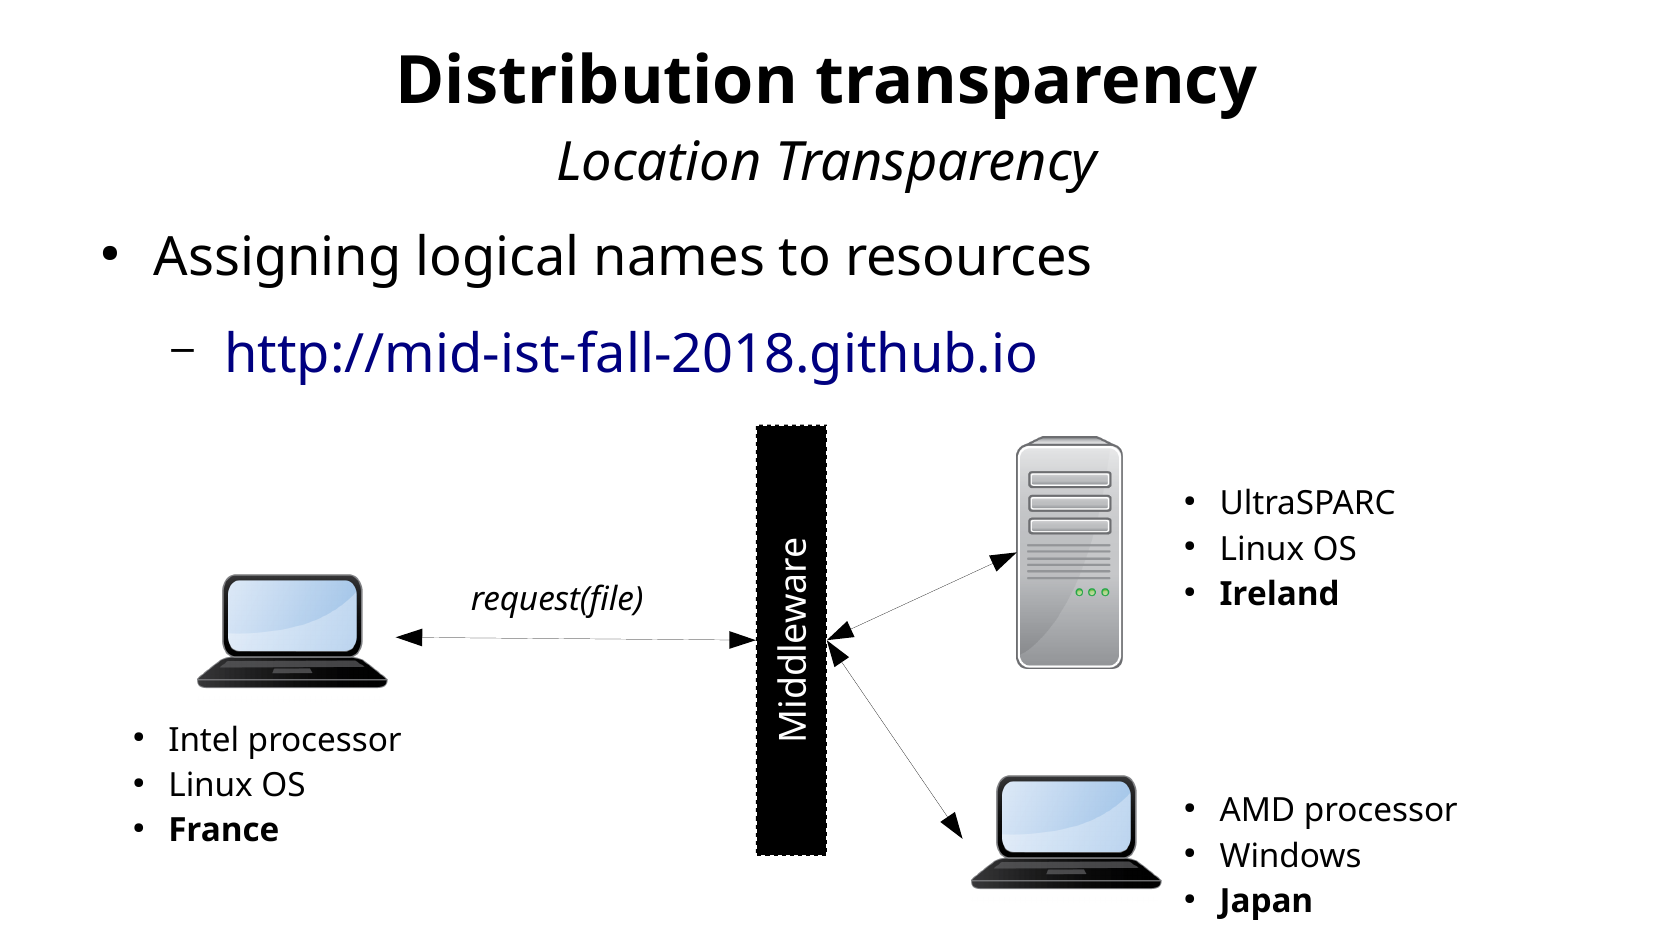

Distribution transparency
Location Transparency
# Assigning logical names to resources
http://mid-ist-fall-2018.github.io
UltraSPARC
Linux OS
Ireland
request(file)
Middleware
Intel processor
Linux OS
France
AMD processor
Windows
Japan